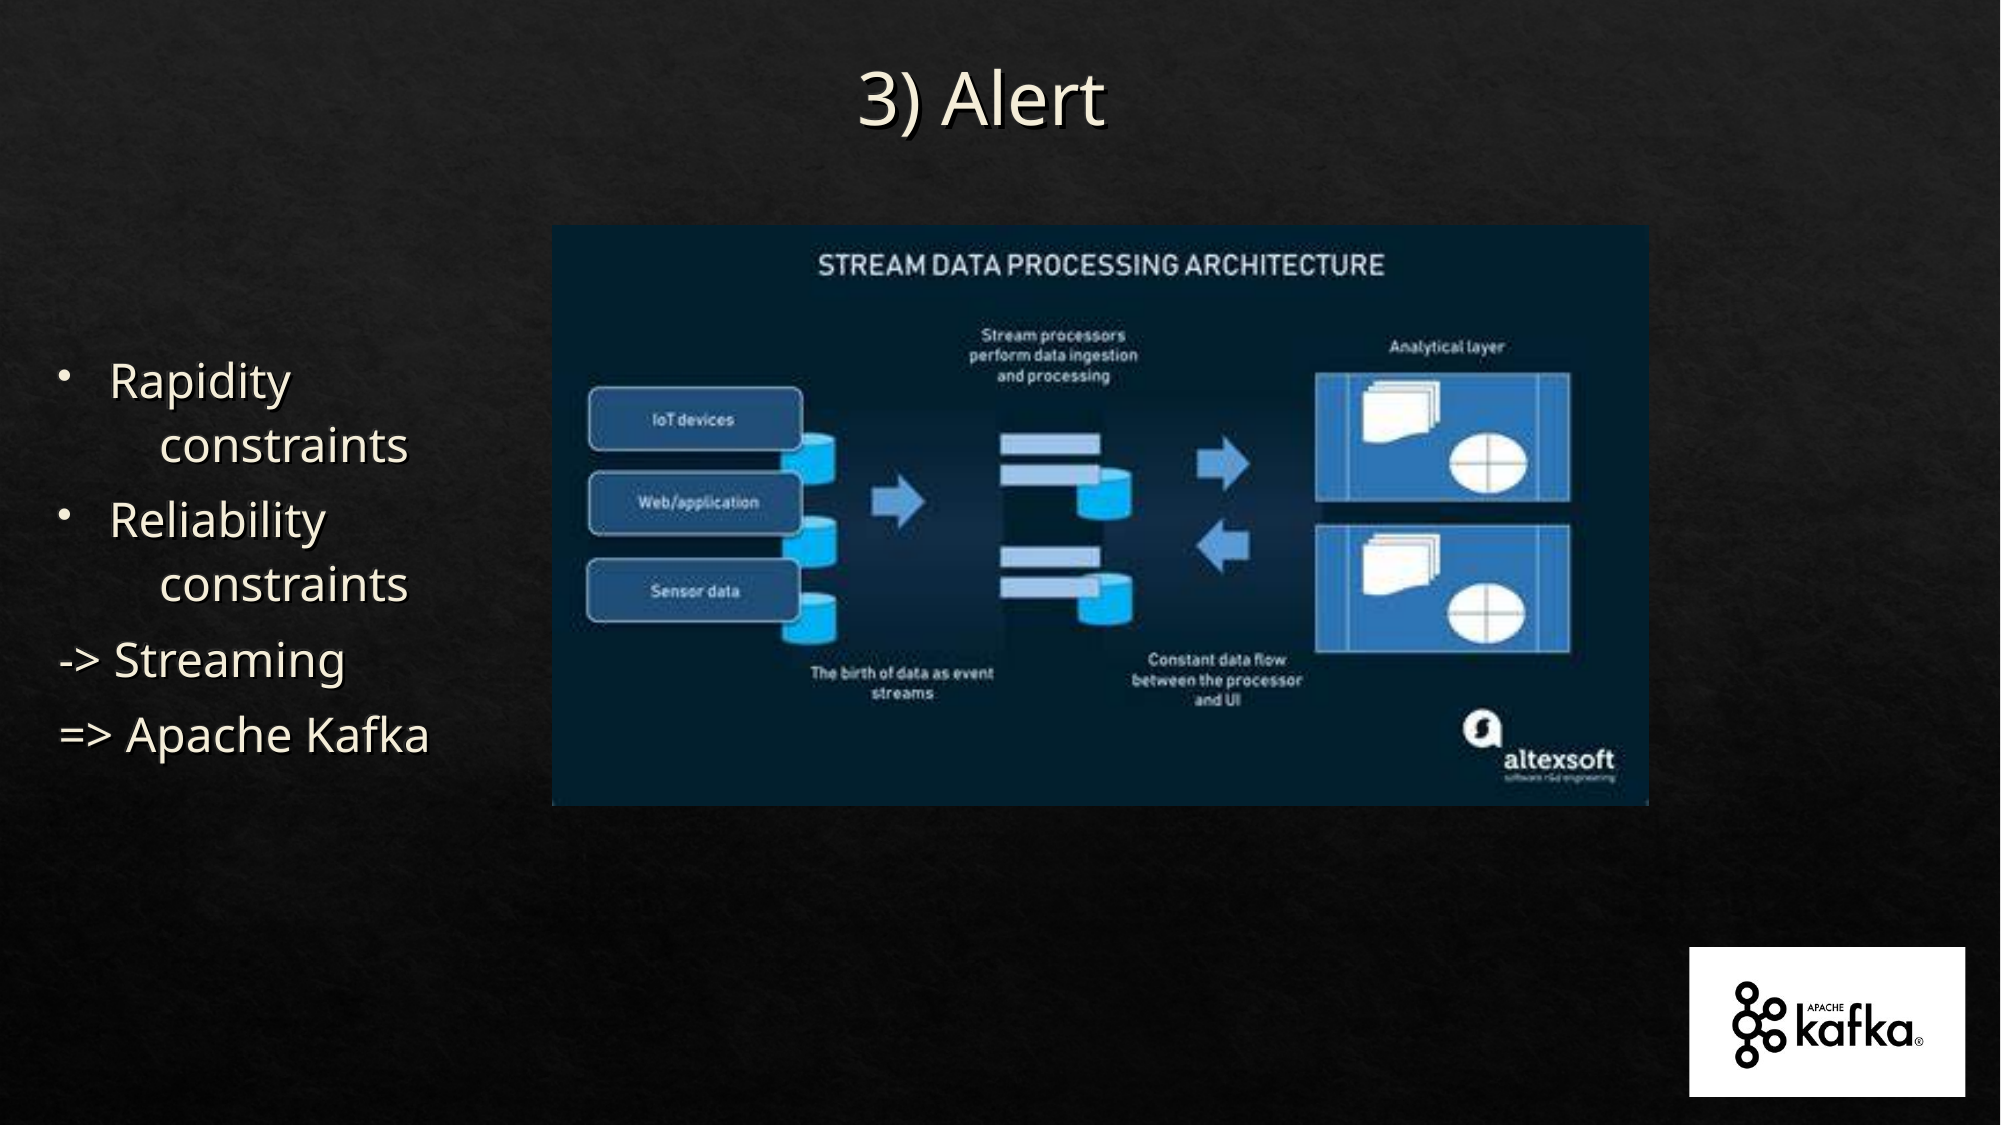

# 3) Alert
Rapidity constraints
Reliability constraints
-> Streaming
=> Apache Kafka